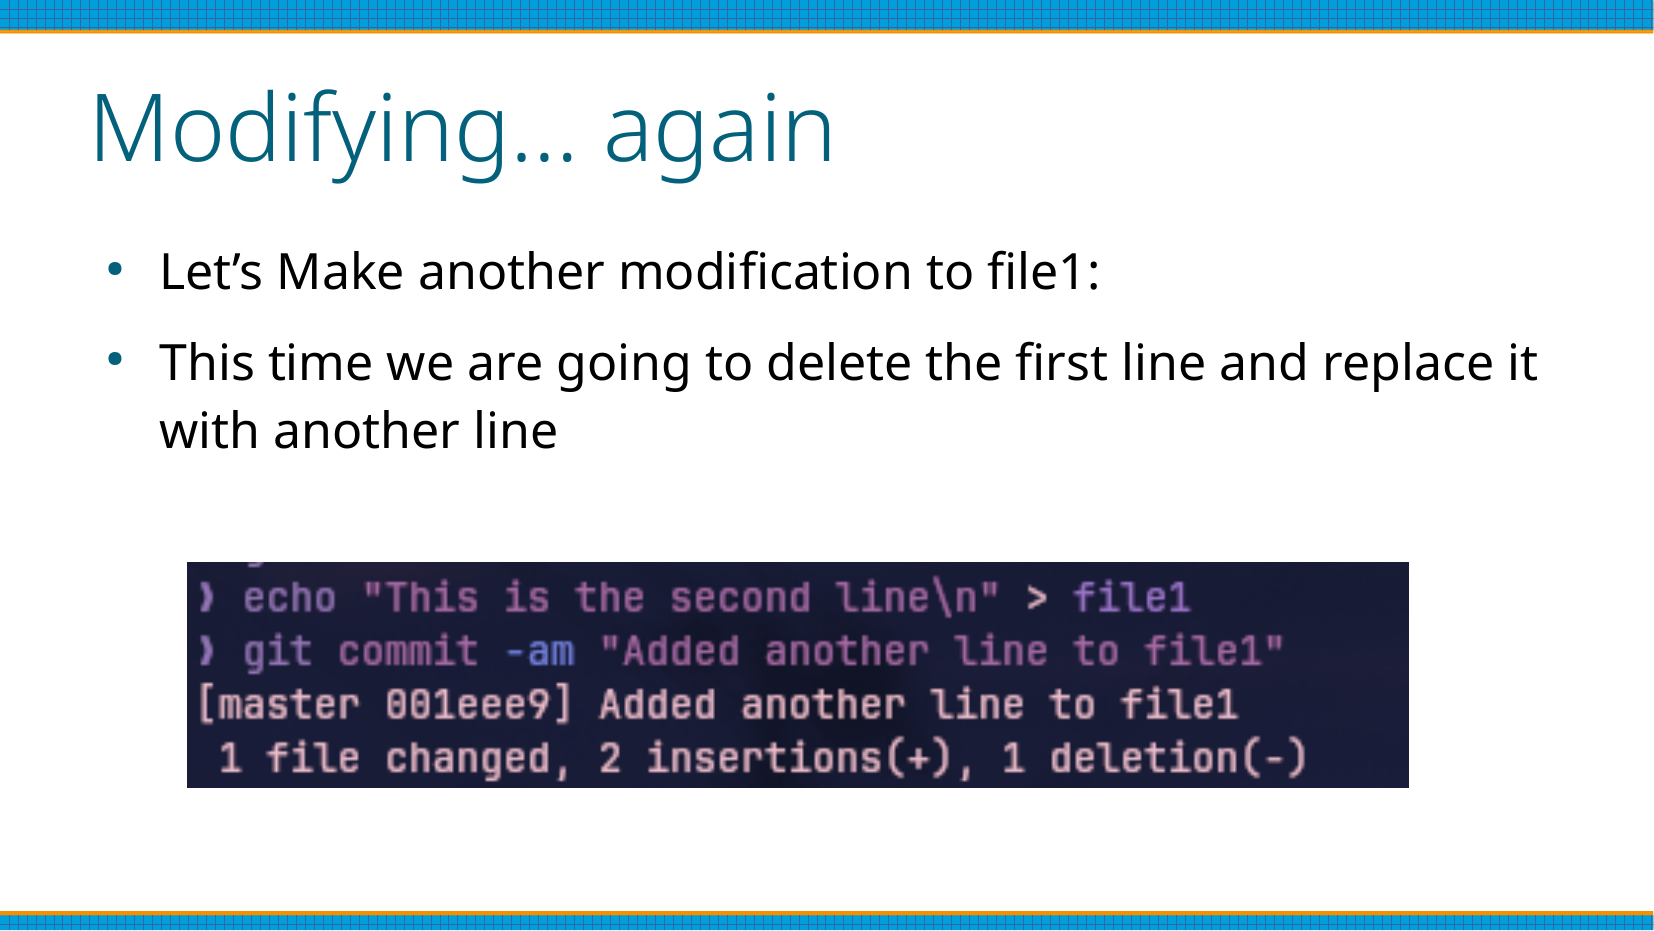

# Modifying… again
Let’s Make another modification to file1:
This time we are going to delete the first line and replace it with another line